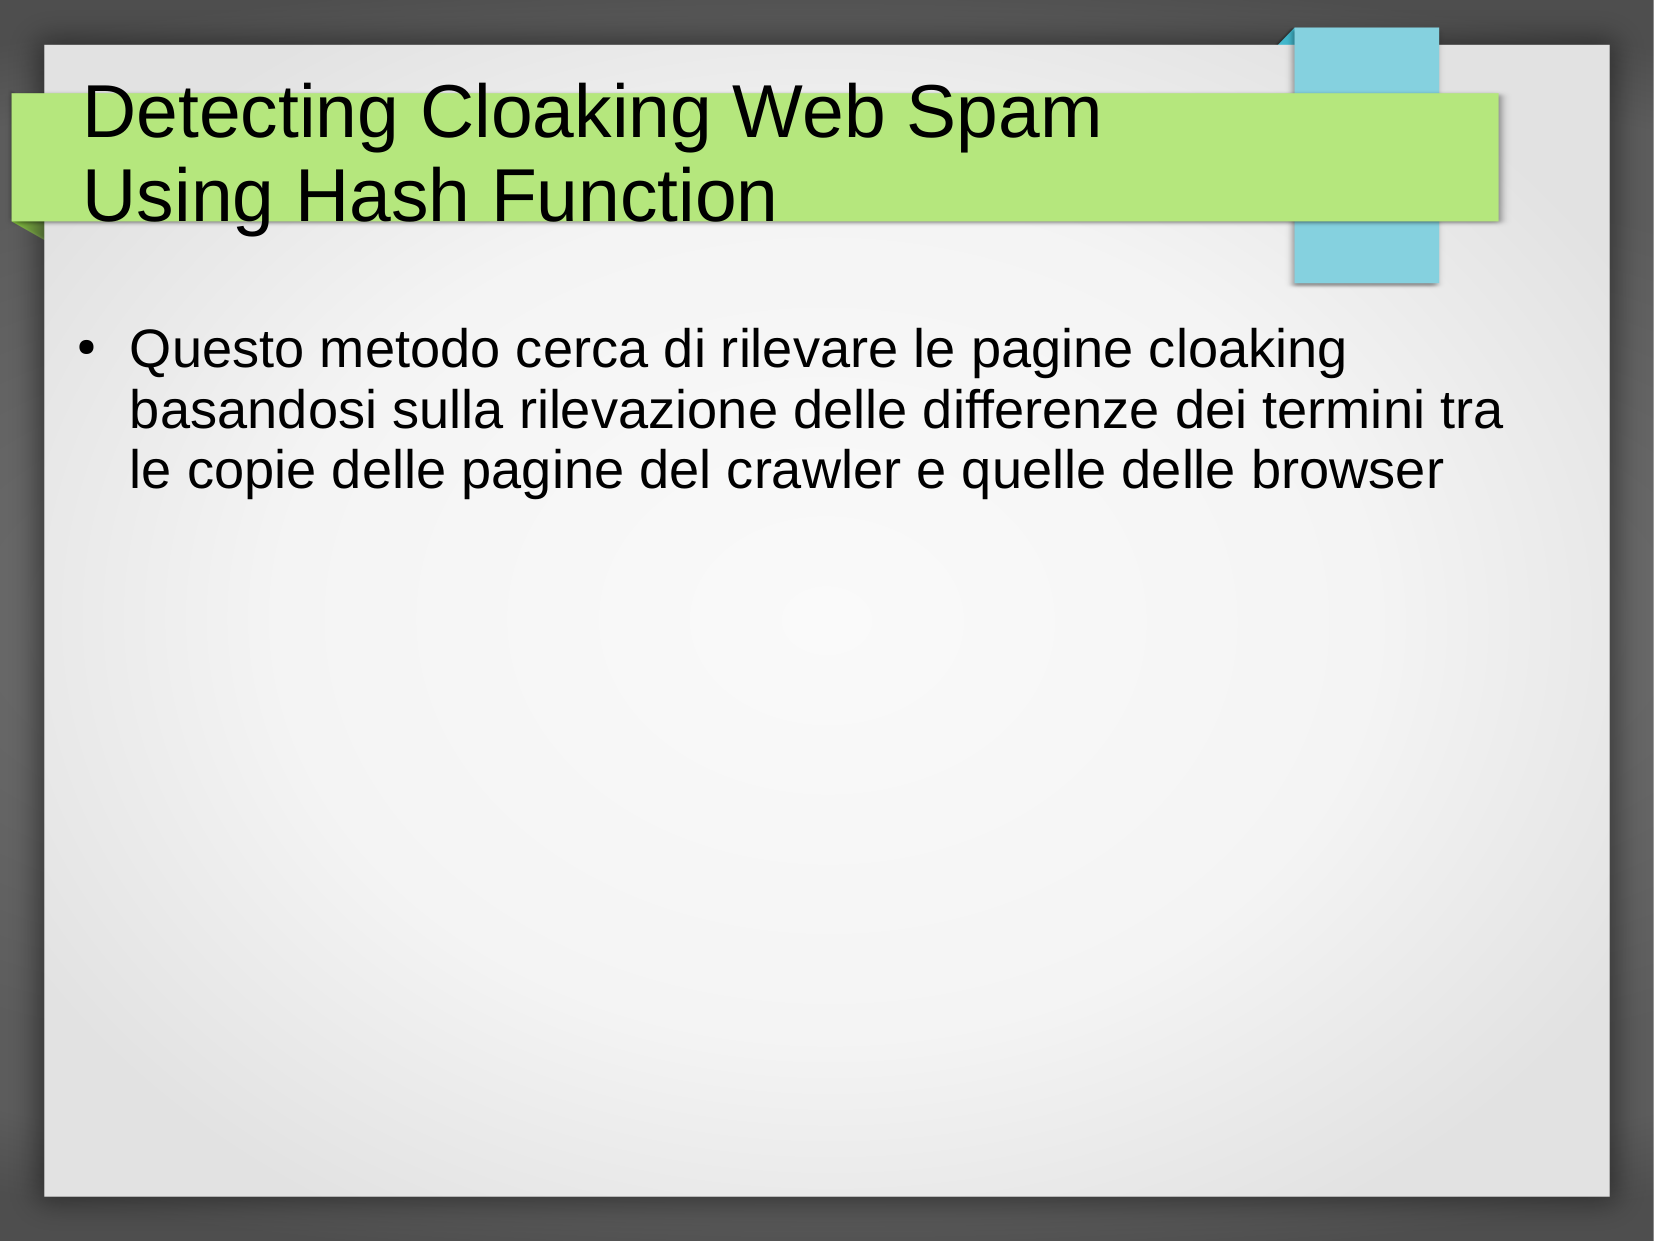

# Detecting Cloaking Web Spam Using Hash Function
Questo metodo cerca di rilevare le pagine cloaking basandosi sulla rilevazione delle differenze dei termini tra le copie delle pagine del crawler e quelle delle browser